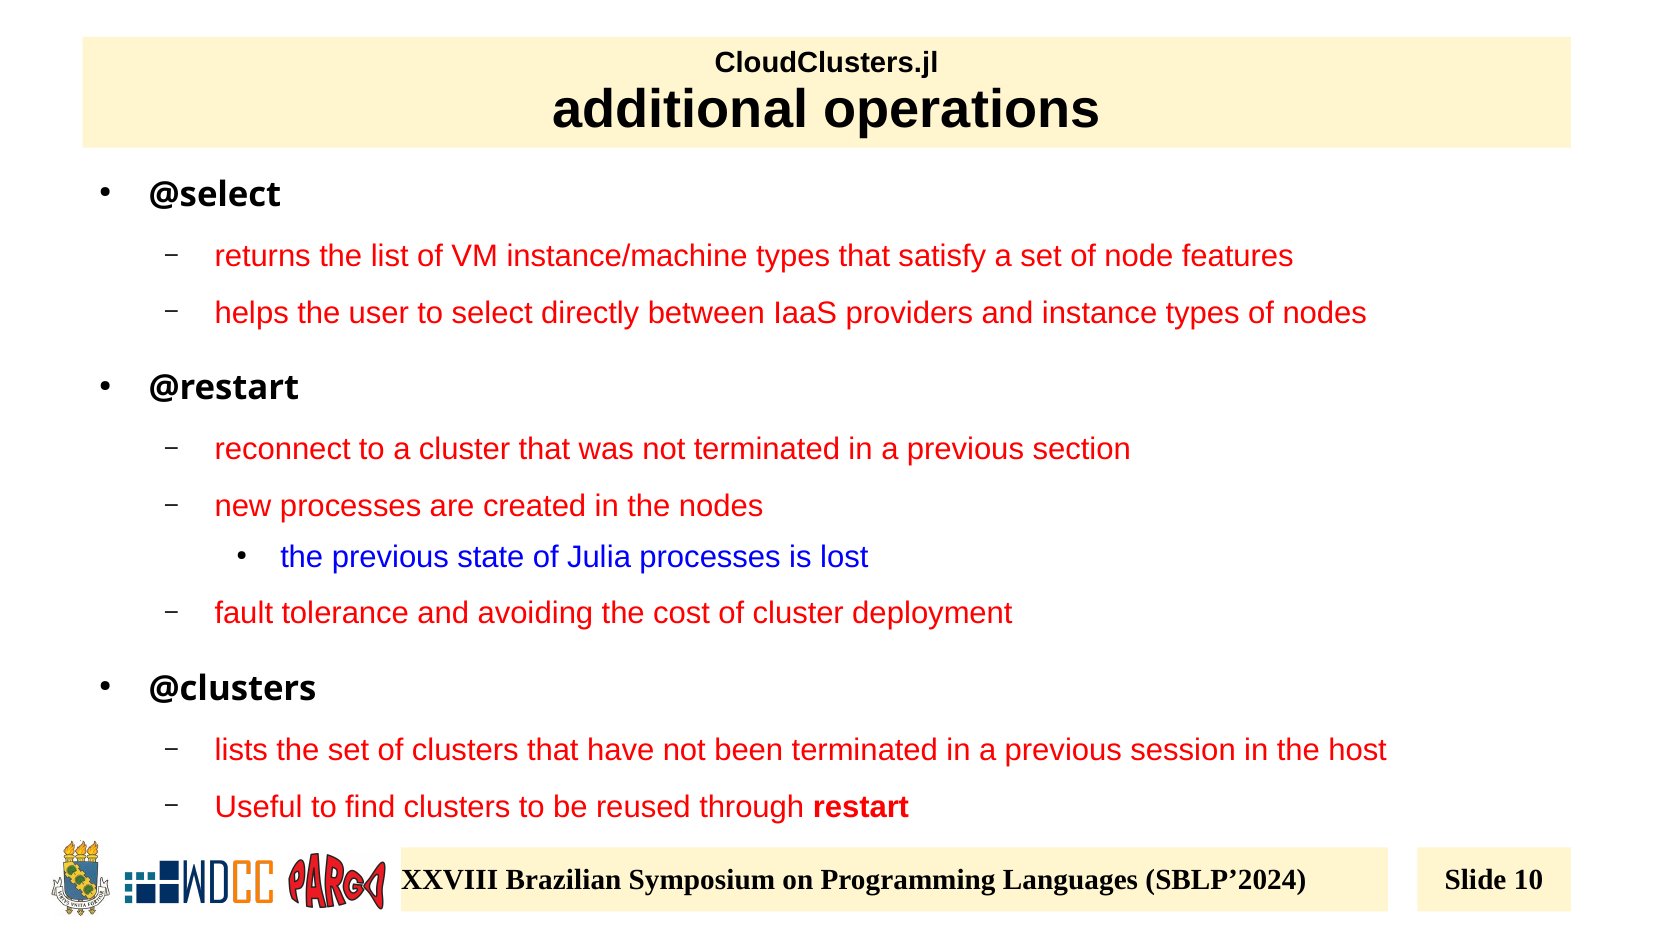

# CloudClusters.jl additional operations
@select
returns the list of VM instance/machine types that satisfy a set of node features
helps the user to select directly between IaaS providers and instance types of nodes
@restart
reconnect to a cluster that was not terminated in a previous section
new processes are created in the nodes
the previous state of Julia processes is lost
fault tolerance and avoiding the cost of cluster deployment
@clusters
lists the set of clusters that have not been terminated in a previous session in the host
Useful to find clusters to be reused through restart
Computação de Alto Desempenho - ParGO - MDCC/UFC
10